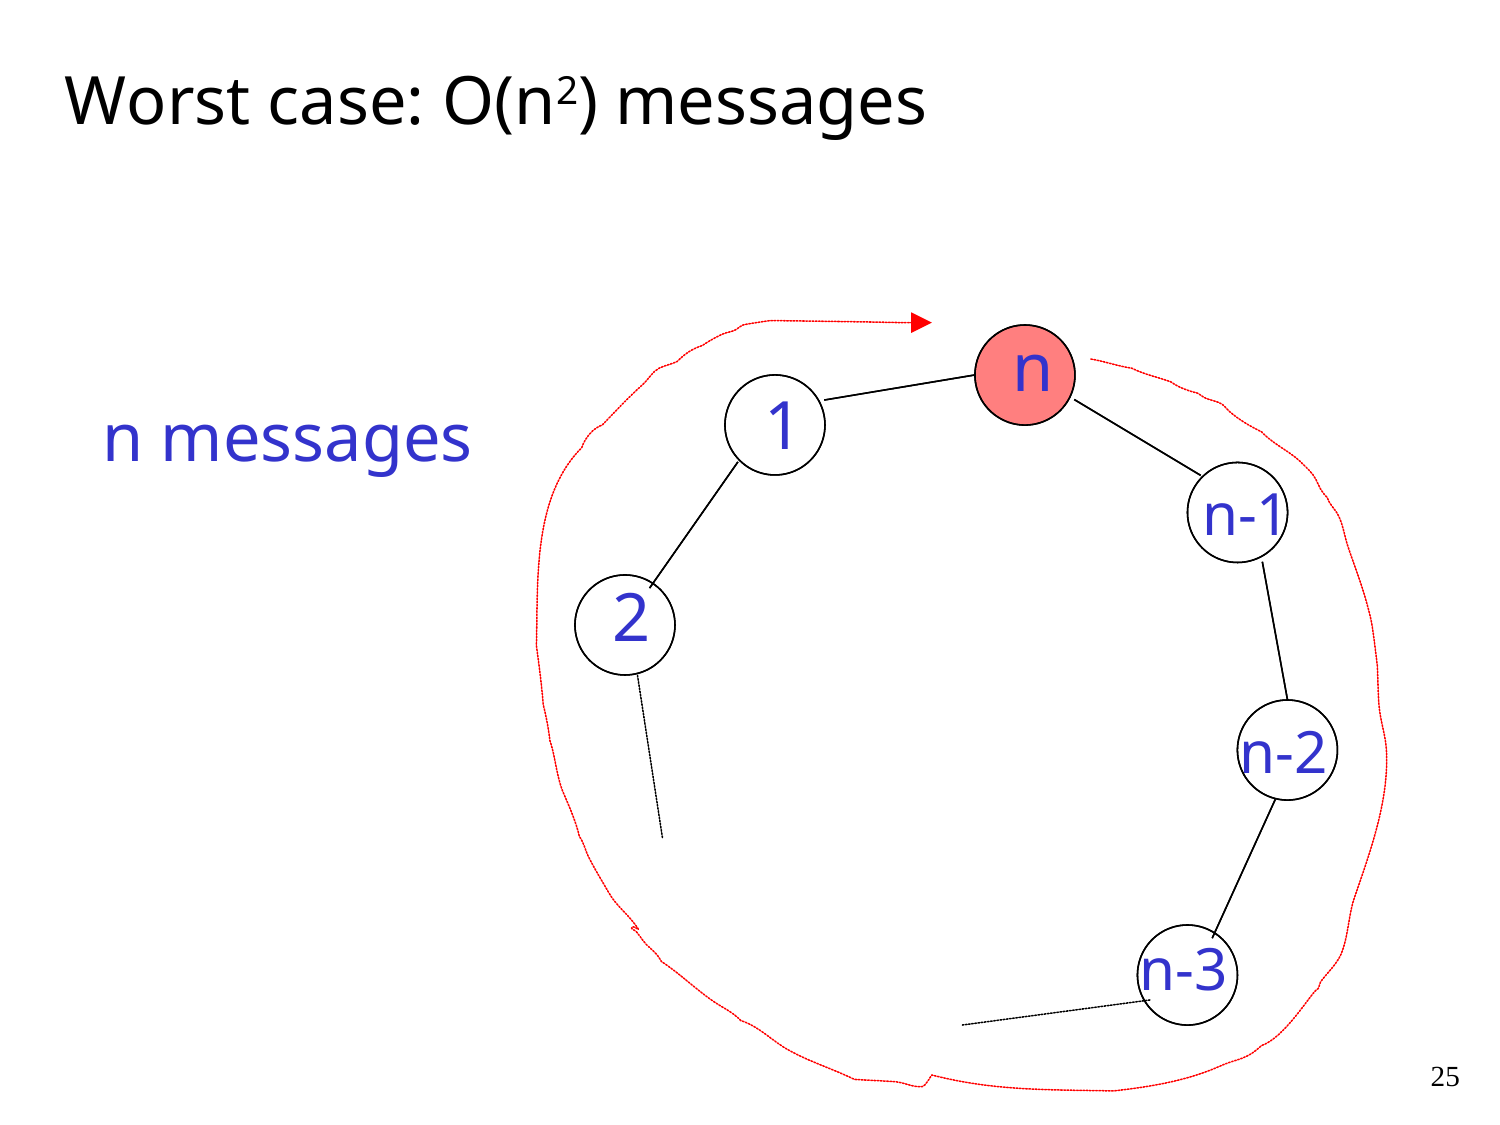

Worst case: O(n2) messages
n
1
n messages
n-1
2
n-2
n-3